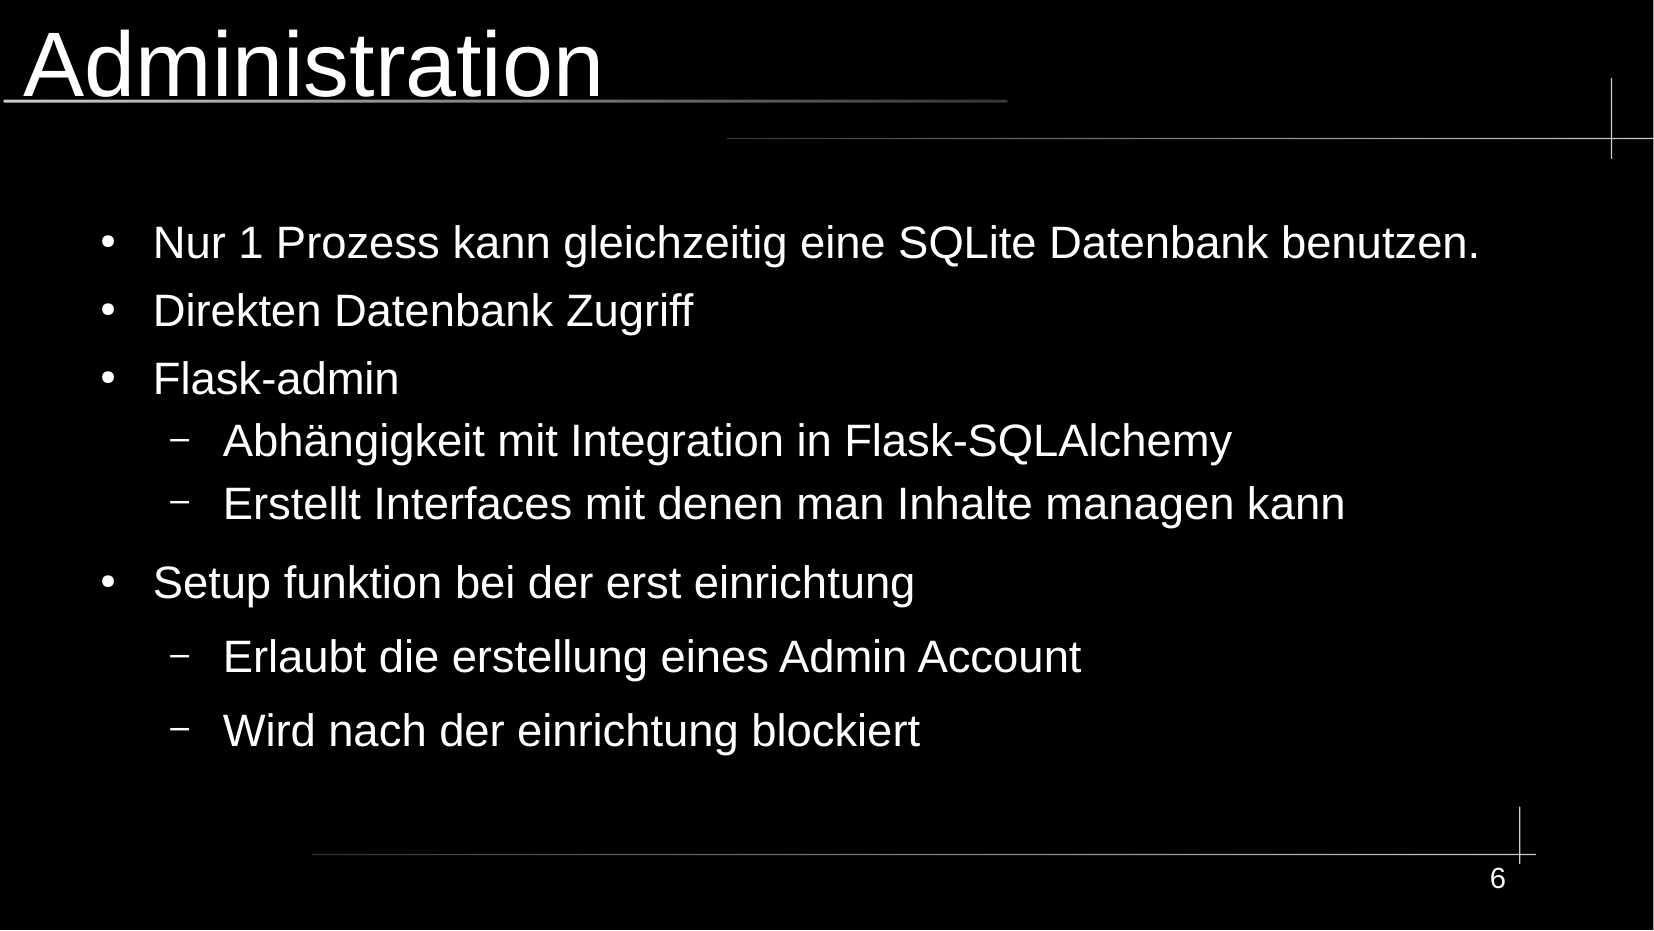

# Administration
Nur 1 Prozess kann gleichzeitig eine SQLite Datenbank benutzen.
Direkten Datenbank Zugriff
Flask-admin
Abhängigkeit mit Integration in Flask-SQLAlchemy
Erstellt Interfaces mit denen man Inhalte managen kann
Setup funktion bei der erst einrichtung
Erlaubt die erstellung eines Admin Account
Wird nach der einrichtung blockiert
6